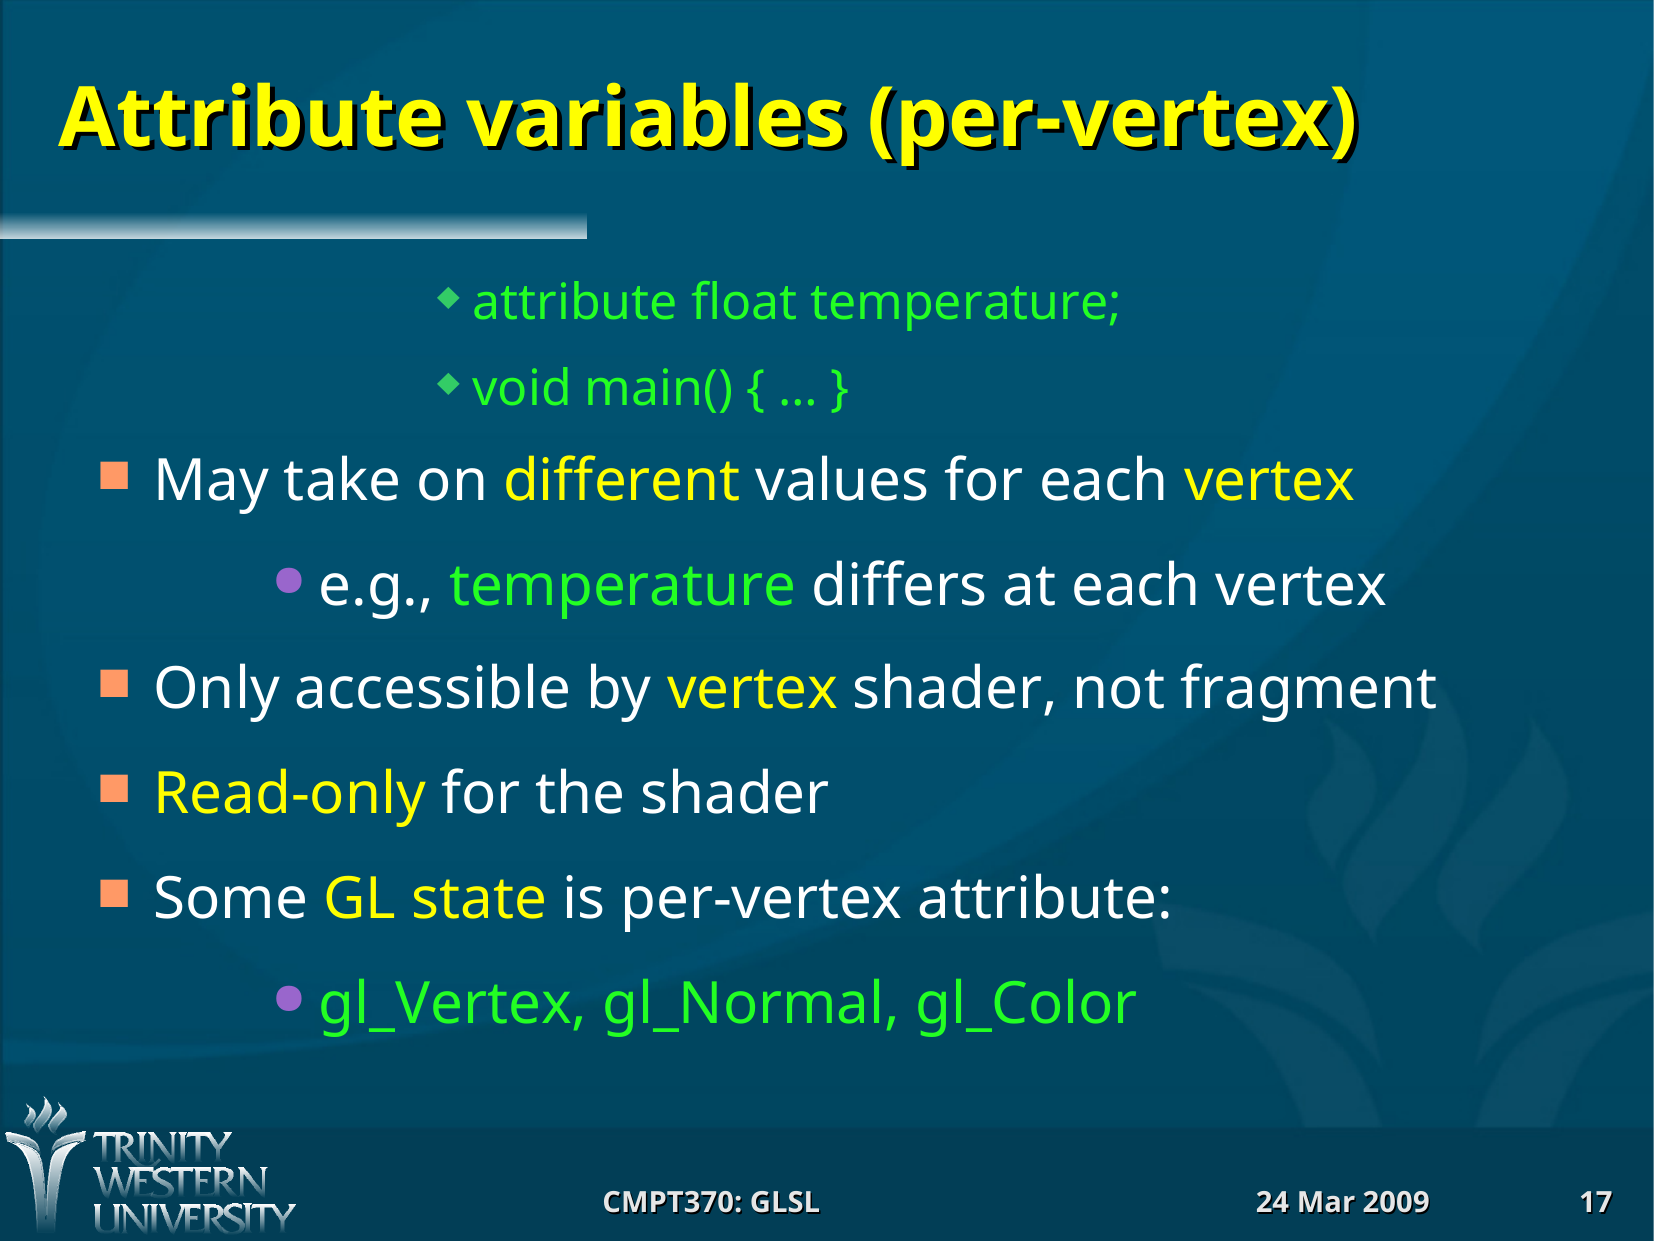

# Attribute variables (per-vertex)
attribute float temperature;
void main() { … }
May take on different values for each vertex
e.g., temperature differs at each vertex
Only accessible by vertex shader, not fragment
Read-only for the shader
Some GL state is per-vertex attribute:
gl_Vertex, gl_Normal, gl_Color
CMPT370: GLSL
24 Mar 2009
17